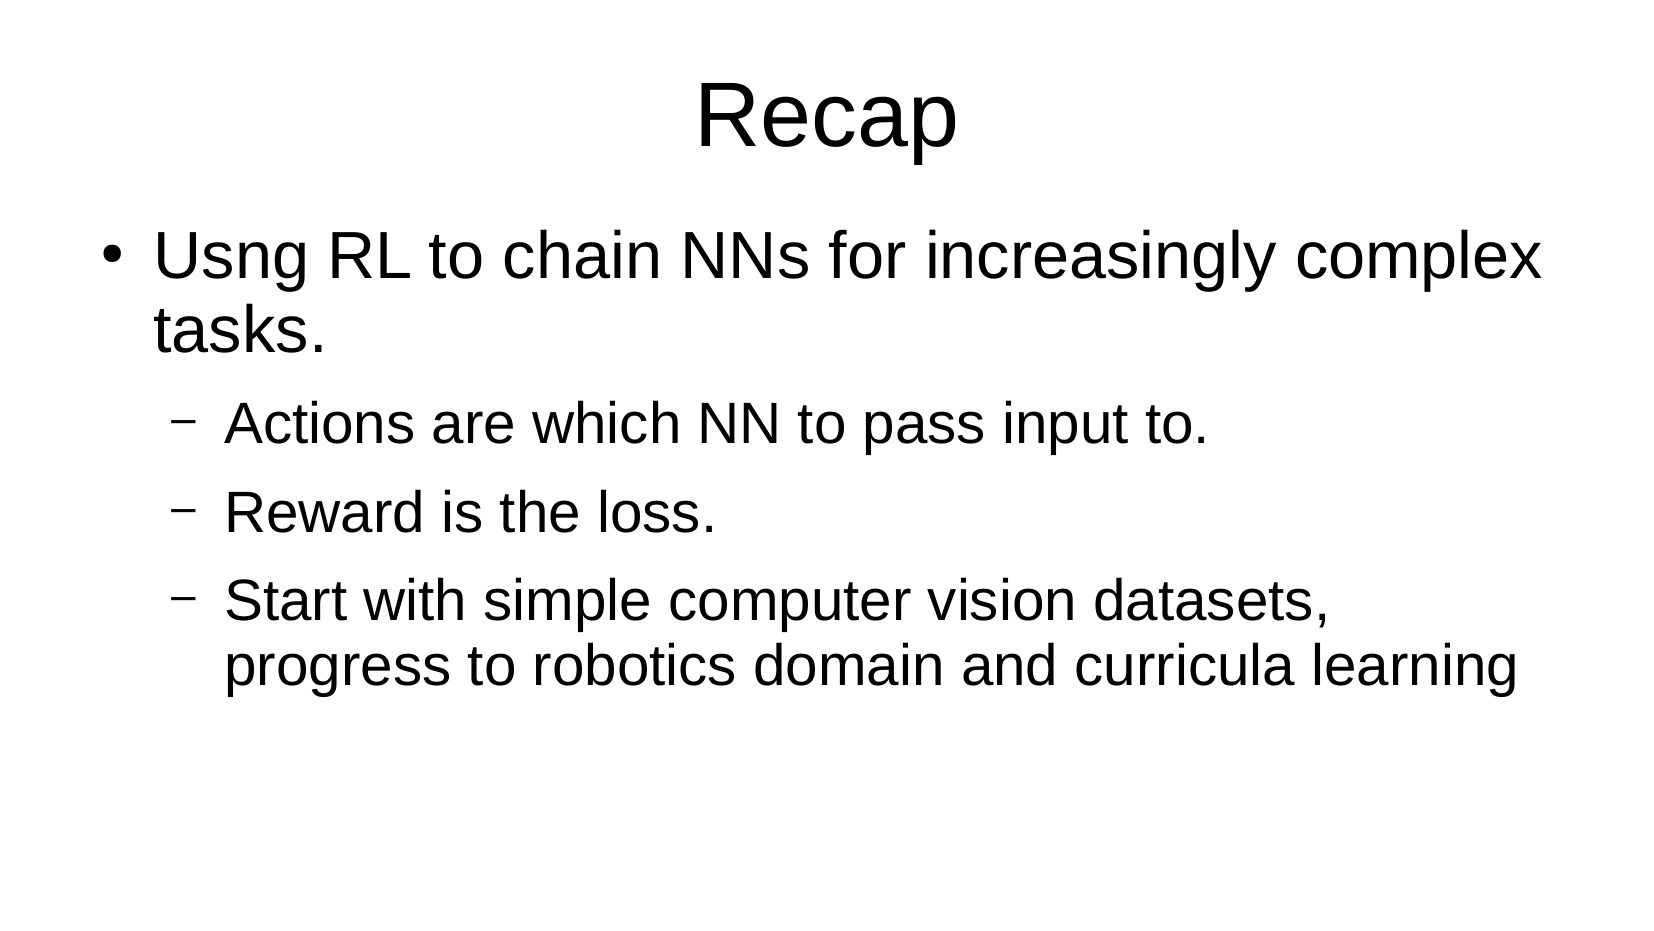

# Recap
Usng RL to chain NNs for increasingly complex tasks.
Actions are which NN to pass input to.
Reward is the loss.
Start with simple computer vision datasets, progress to robotics domain and curricula learning